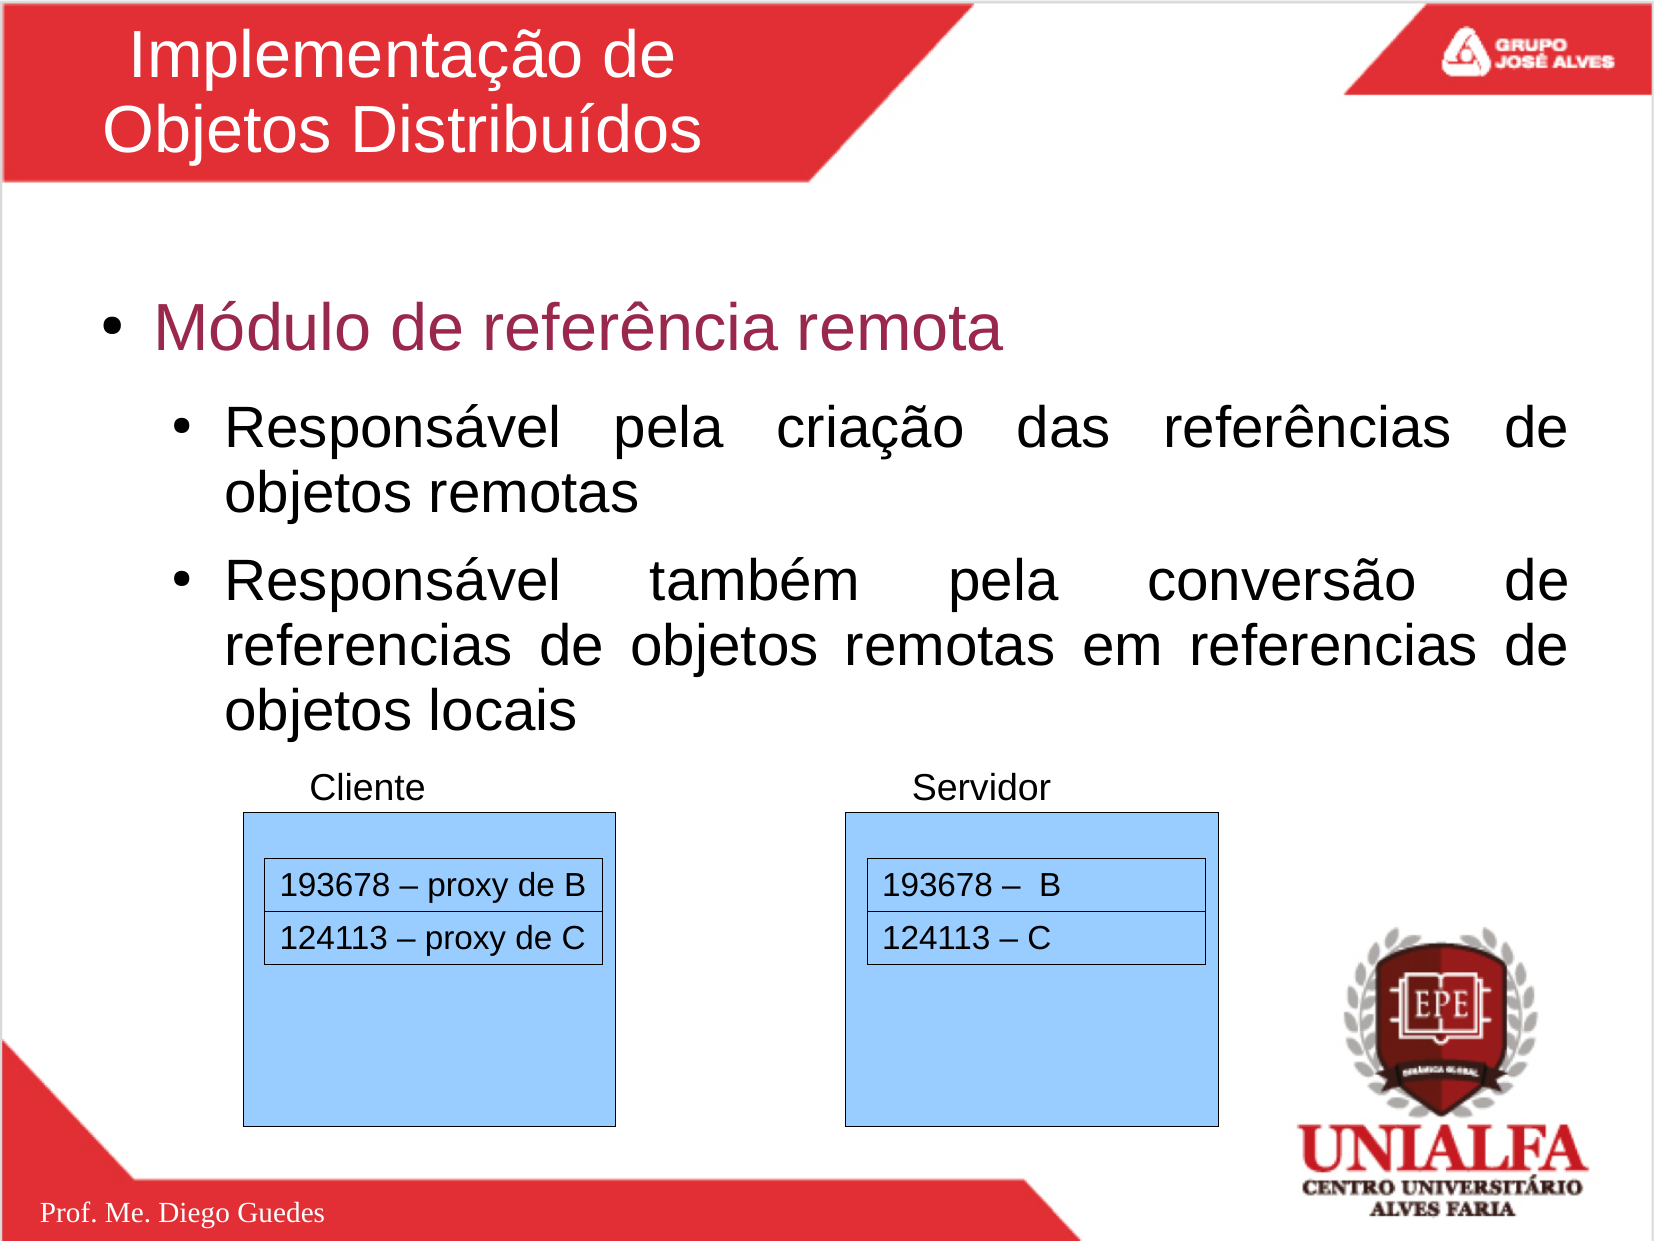

Implementação de Objetos Distribuídos
# Módulo de referência remota
Responsável pela criação das referências de objetos remotas
Responsável também pela conversão de referencias de objetos remotas em referencias de objetos locais
Cliente
Servidor
193678 – proxy de B
193678 – B
124113 – proxy de C
124113 – C